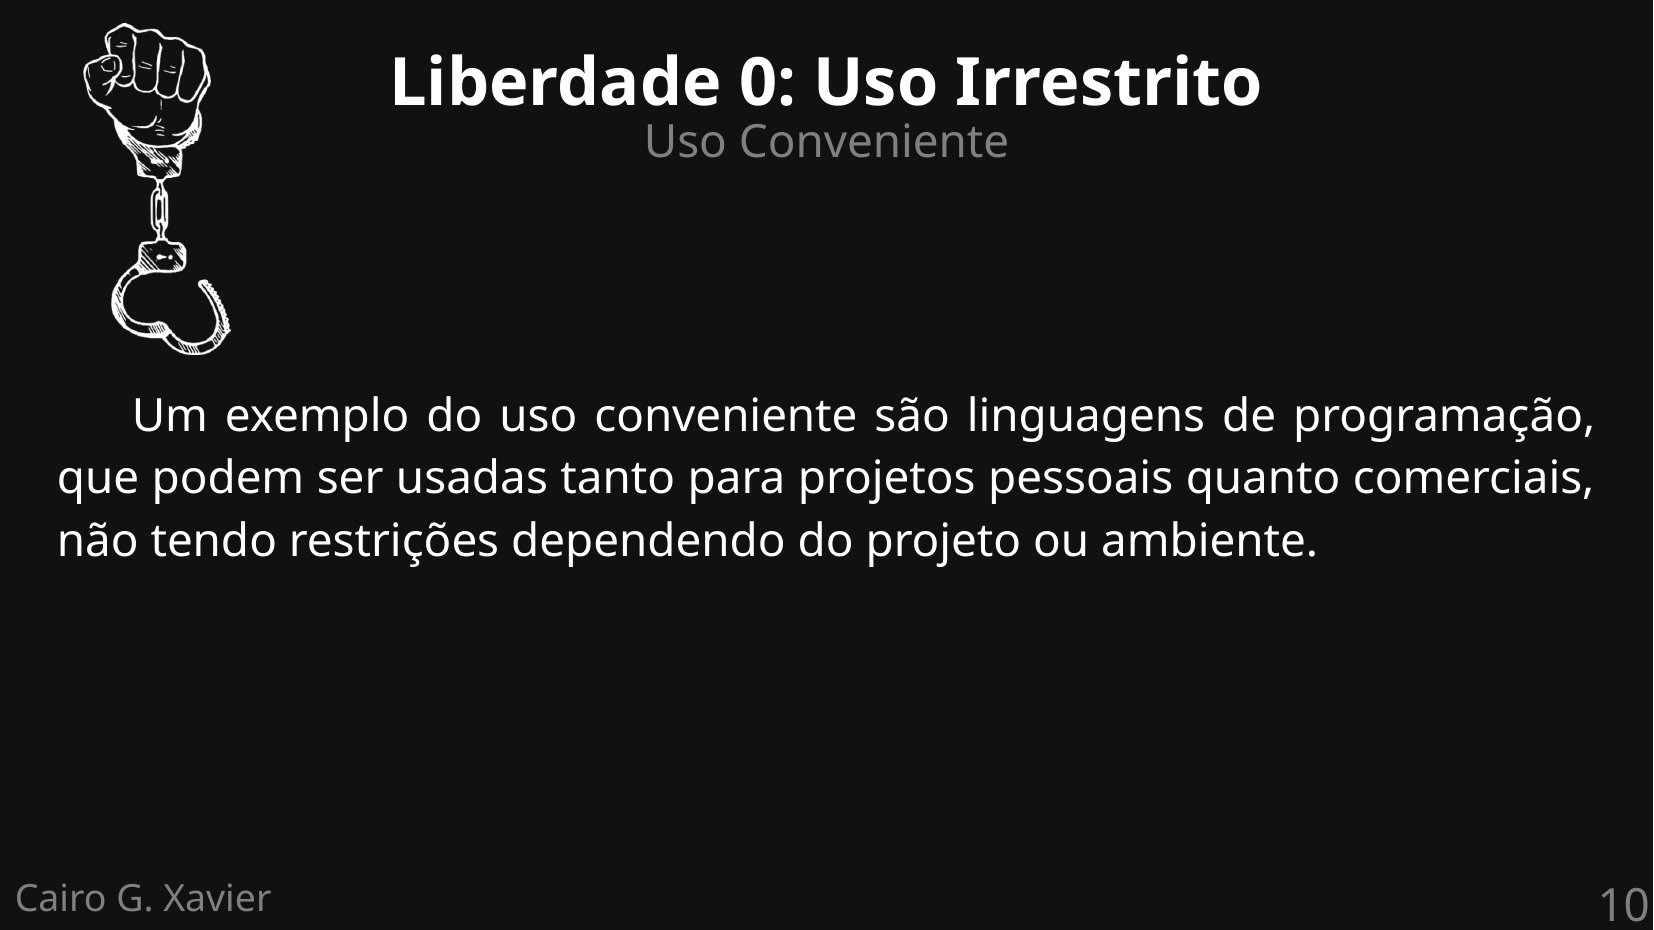

Liberdade 0: Uso Irrestrito
Uso Conveniente
	Um exemplo do uso conveniente são linguagens de programação, que podem ser usadas tanto para projetos pessoais quanto comerciais, não tendo restrições dependendo do projeto ou ambiente.
Cairo G. Xavier